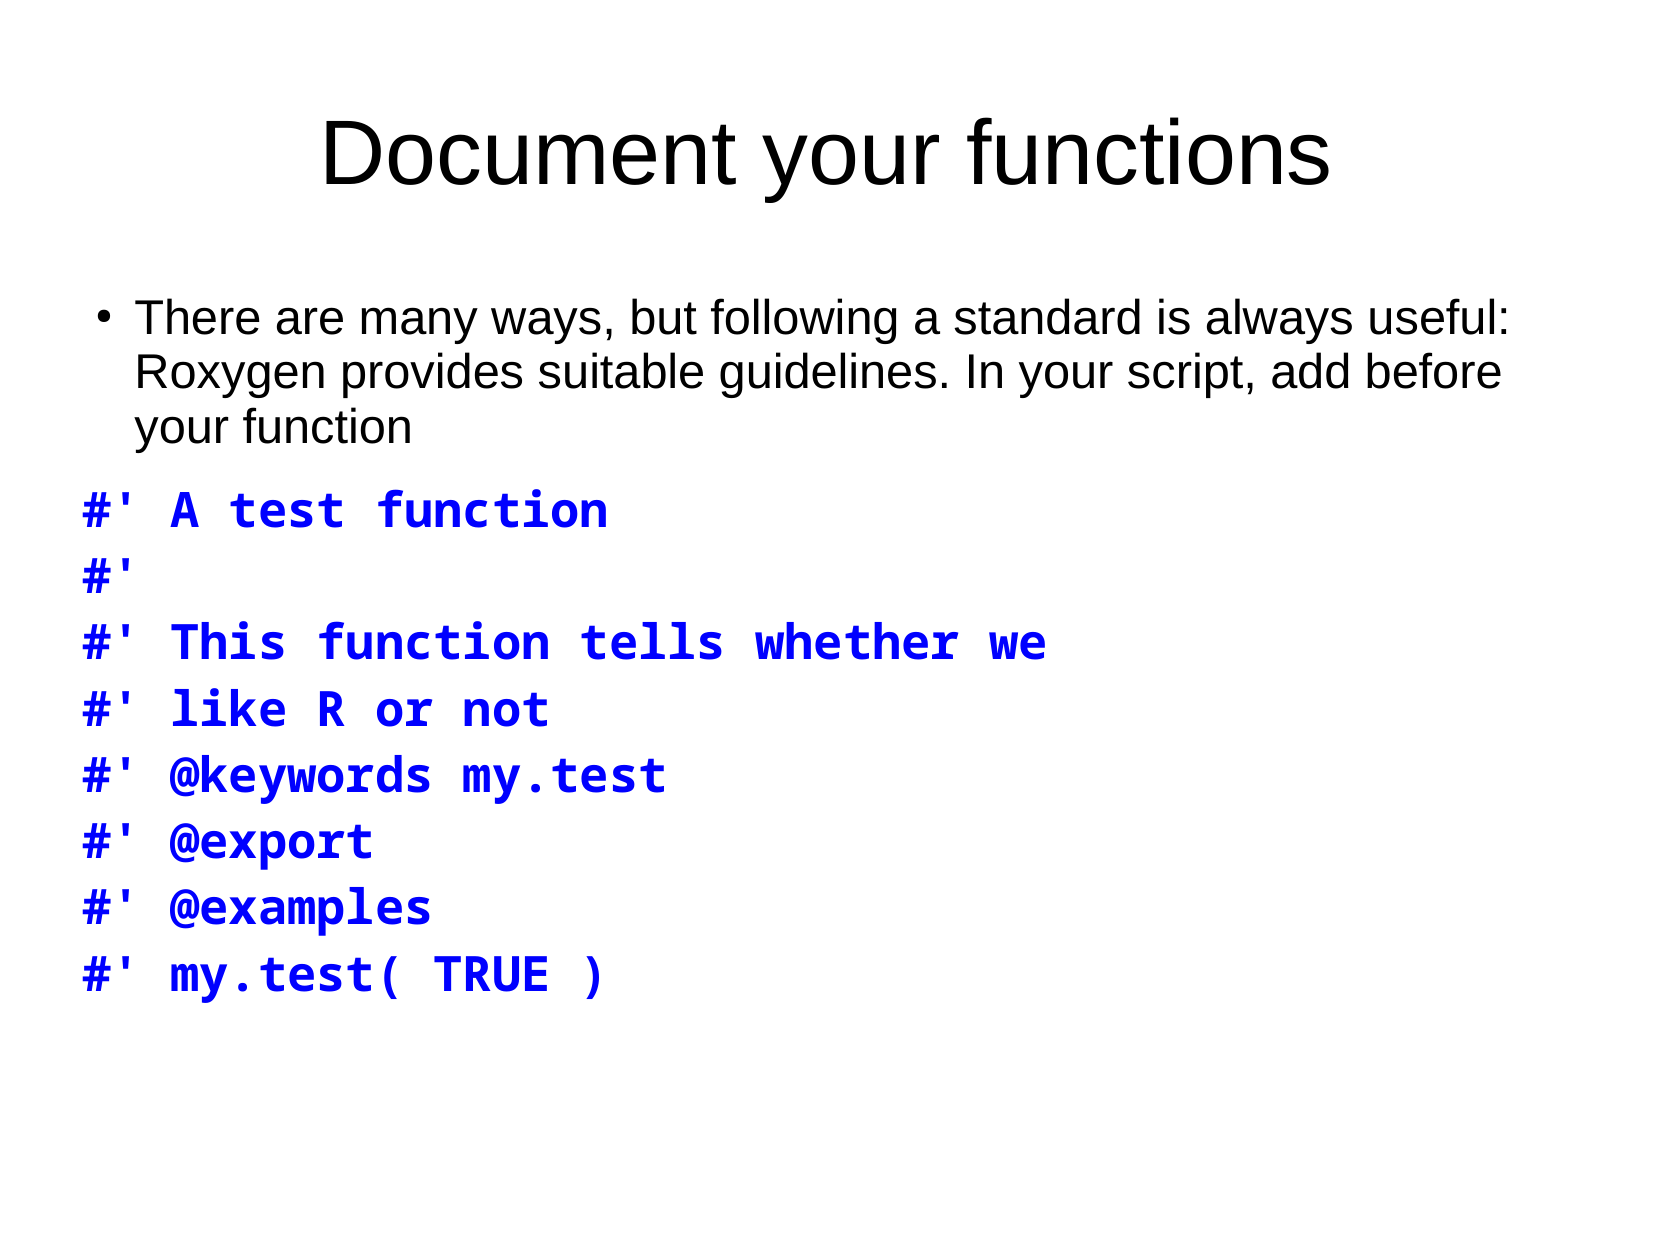

# Document your functions
There are many ways, but following a standard is always useful: Roxygen provides suitable guidelines. In your script, add before your function
#' A test function
#'
#' This function tells whether we
#' like R or not
#' @keywords my.test
#' @export
#' @examples
#' my.test( TRUE )